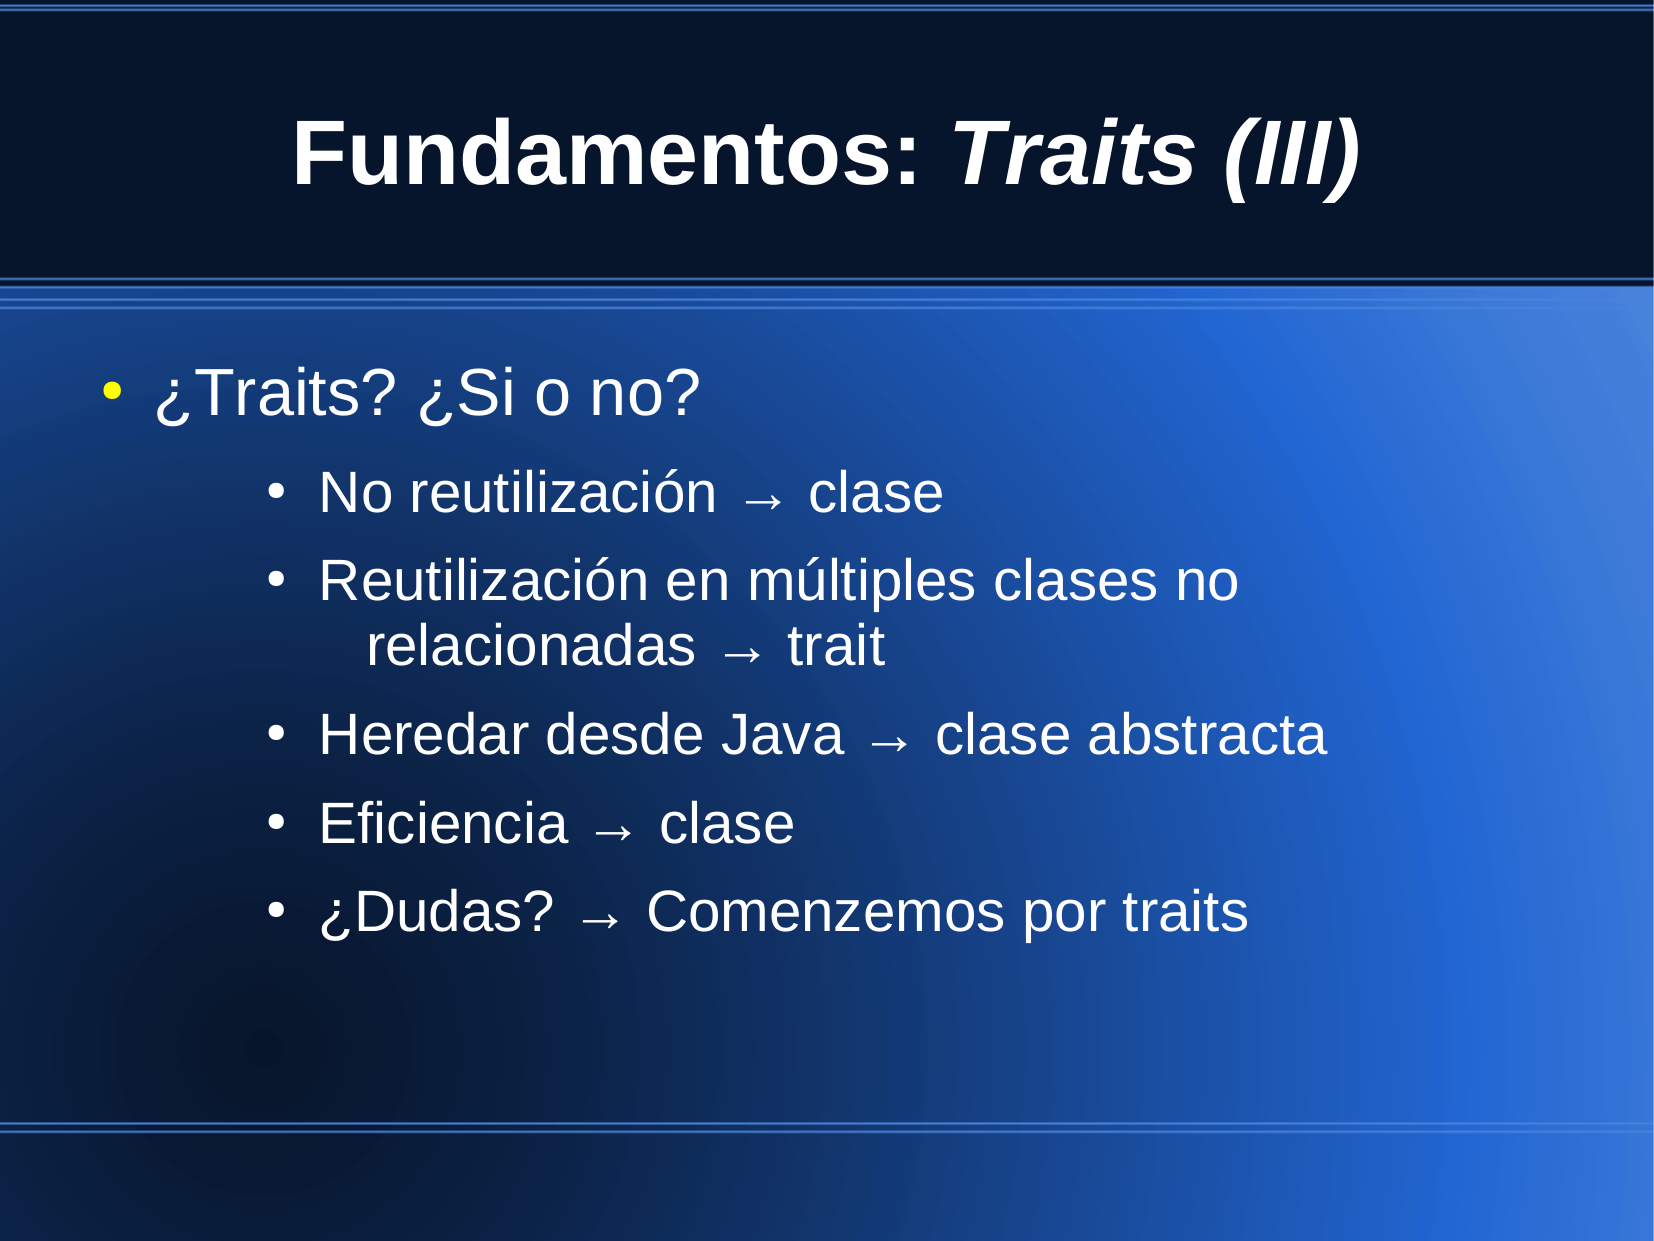

# Fundamentos: Traits (III)
¿Traits? ¿Si o no?
No reutilización → clase
Reutilización en múltiples clases no relacionadas → trait
Heredar desde Java → clase abstracta
Eficiencia → clase
¿Dudas? → Comenzemos por traits